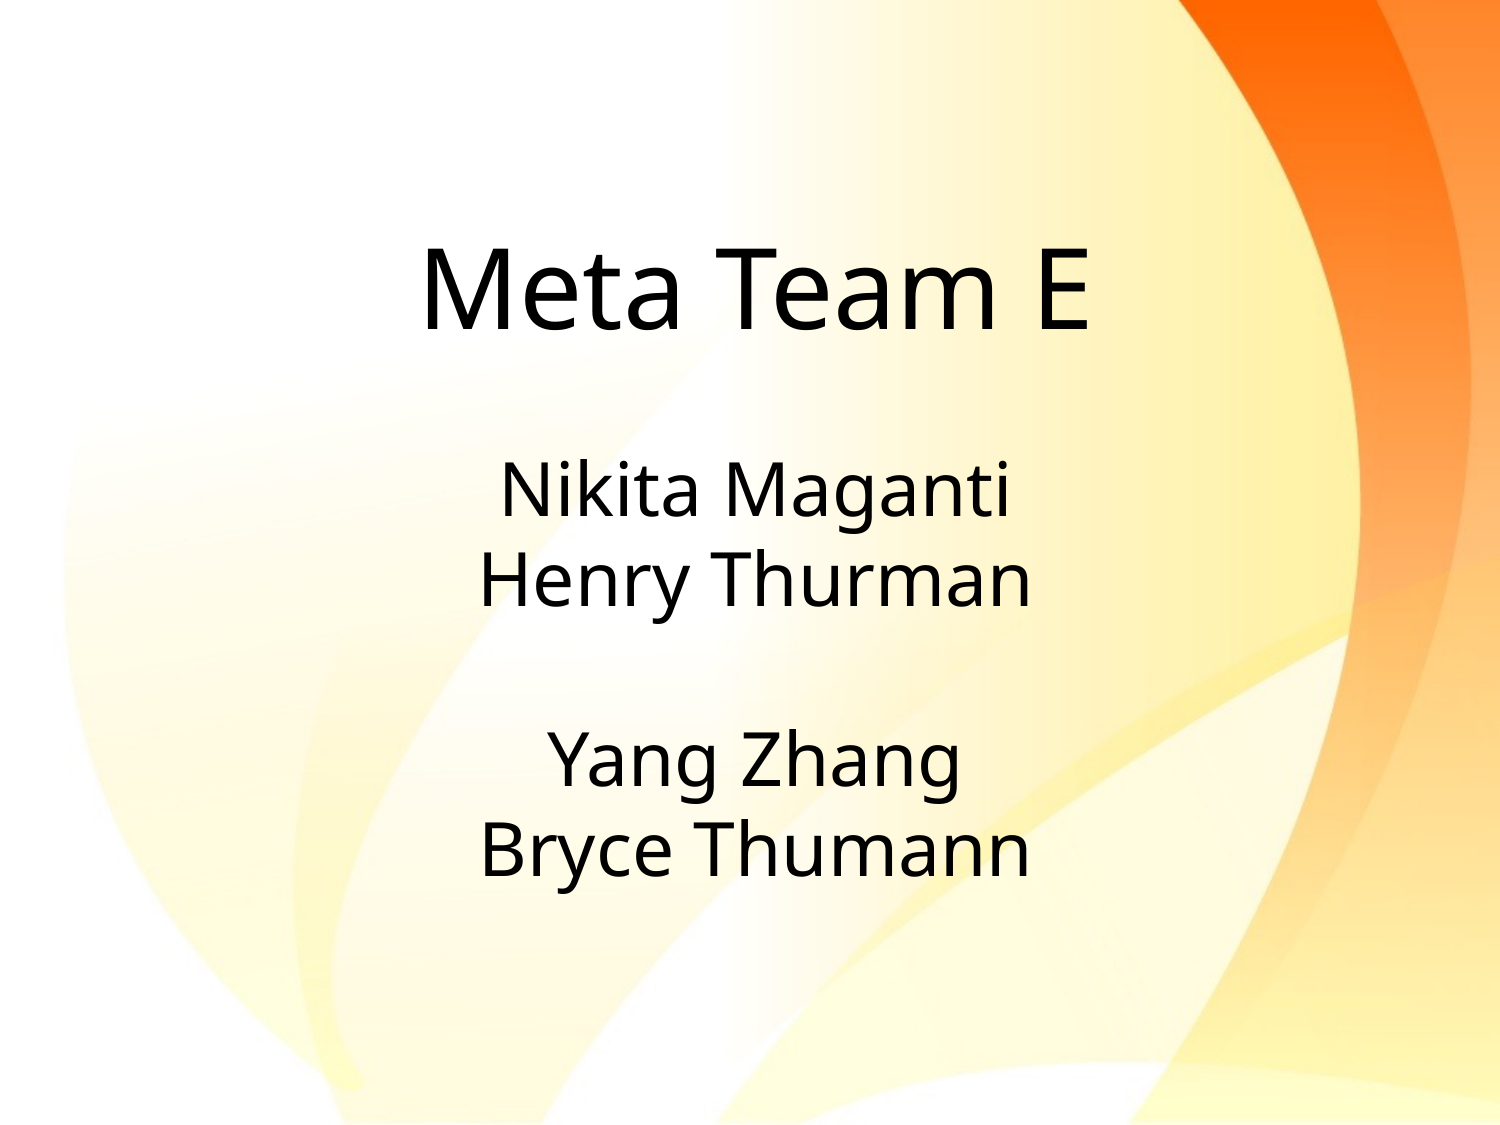

Meta Team E
Nikita Maganti
Henry Thurman
Yang Zhang
Bryce Thumann